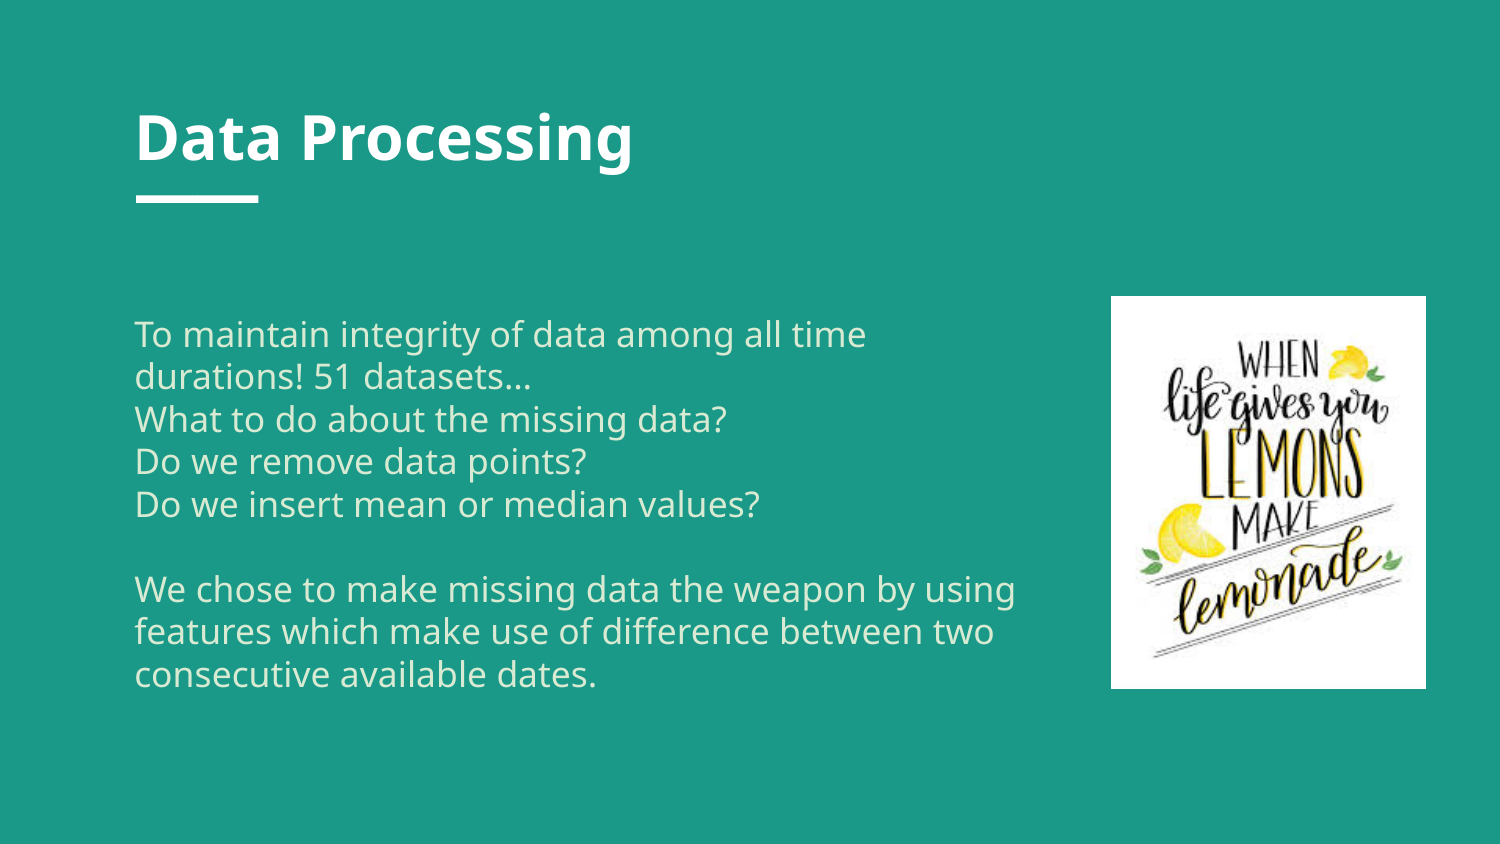

# Data Processing
To maintain integrity of data among all time durations! 51 datasets…
What to do about the missing data?
Do we remove data points?
Do we insert mean or median values?
We chose to make missing data the weapon by using features which make use of difference between two consecutive available dates.